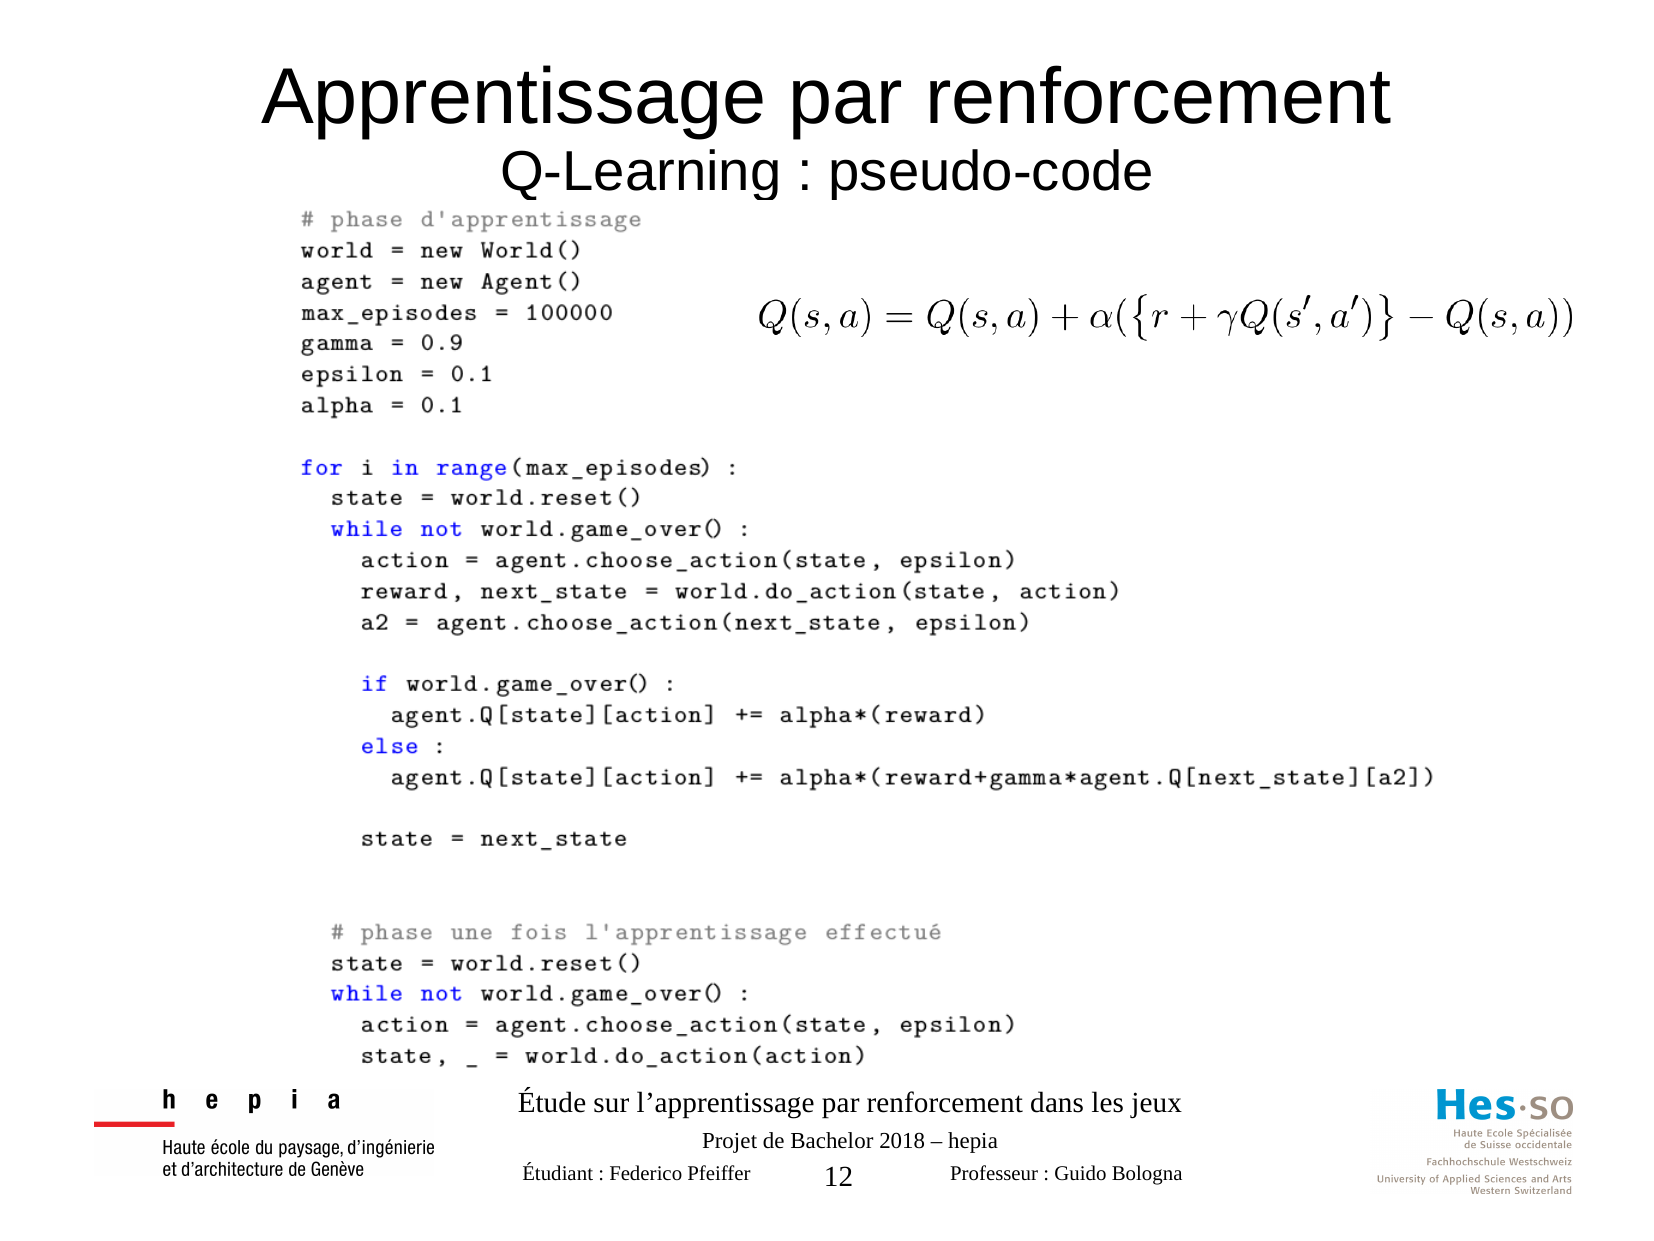

# Apprentissage par renforcement Q-Learning : pseudo-code
12